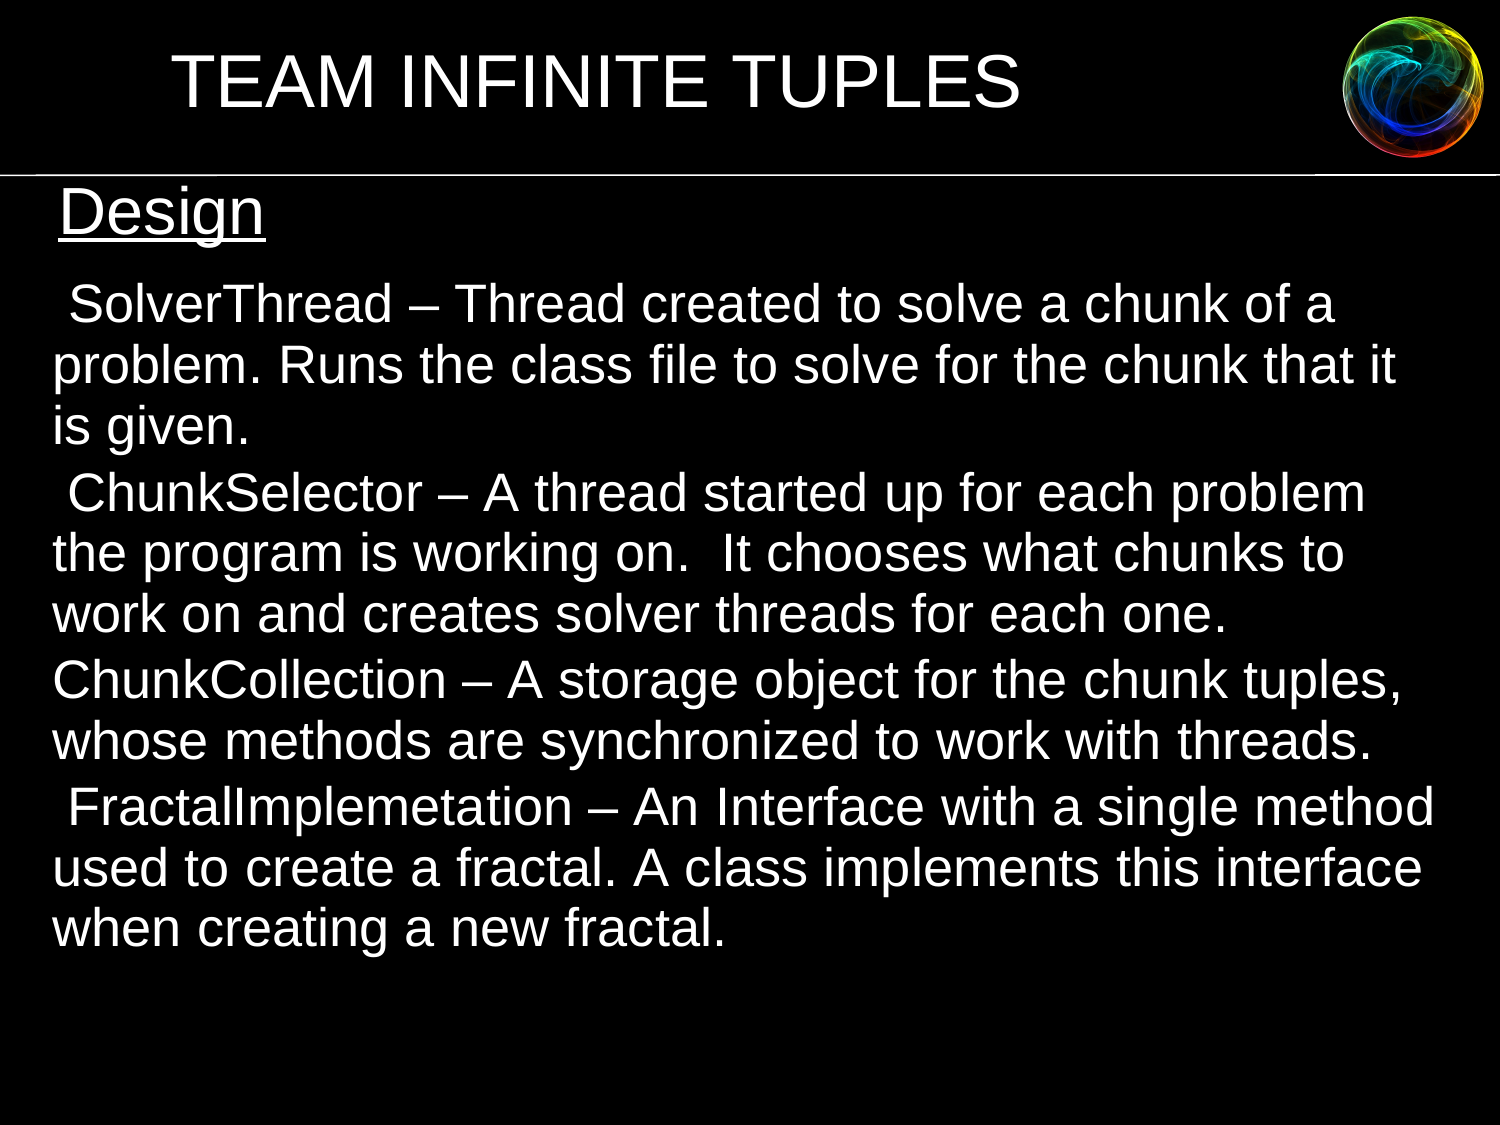

TEAM INFINITE TUPLES
Design
 SolverThread – Thread created to solve a chunk of a problem. Runs the class file to solve for the chunk that it is given.
 ChunkSelector – A thread started up for each problem the program is working on. It chooses what chunks to work on and creates solver threads for each one.
ChunkCollection – A storage object for the chunk tuples, whose methods are synchronized to work with threads.
 FractalImplemetation – An Interface with a single method used to create a fractal. A class implements this interface when creating a new fractal.